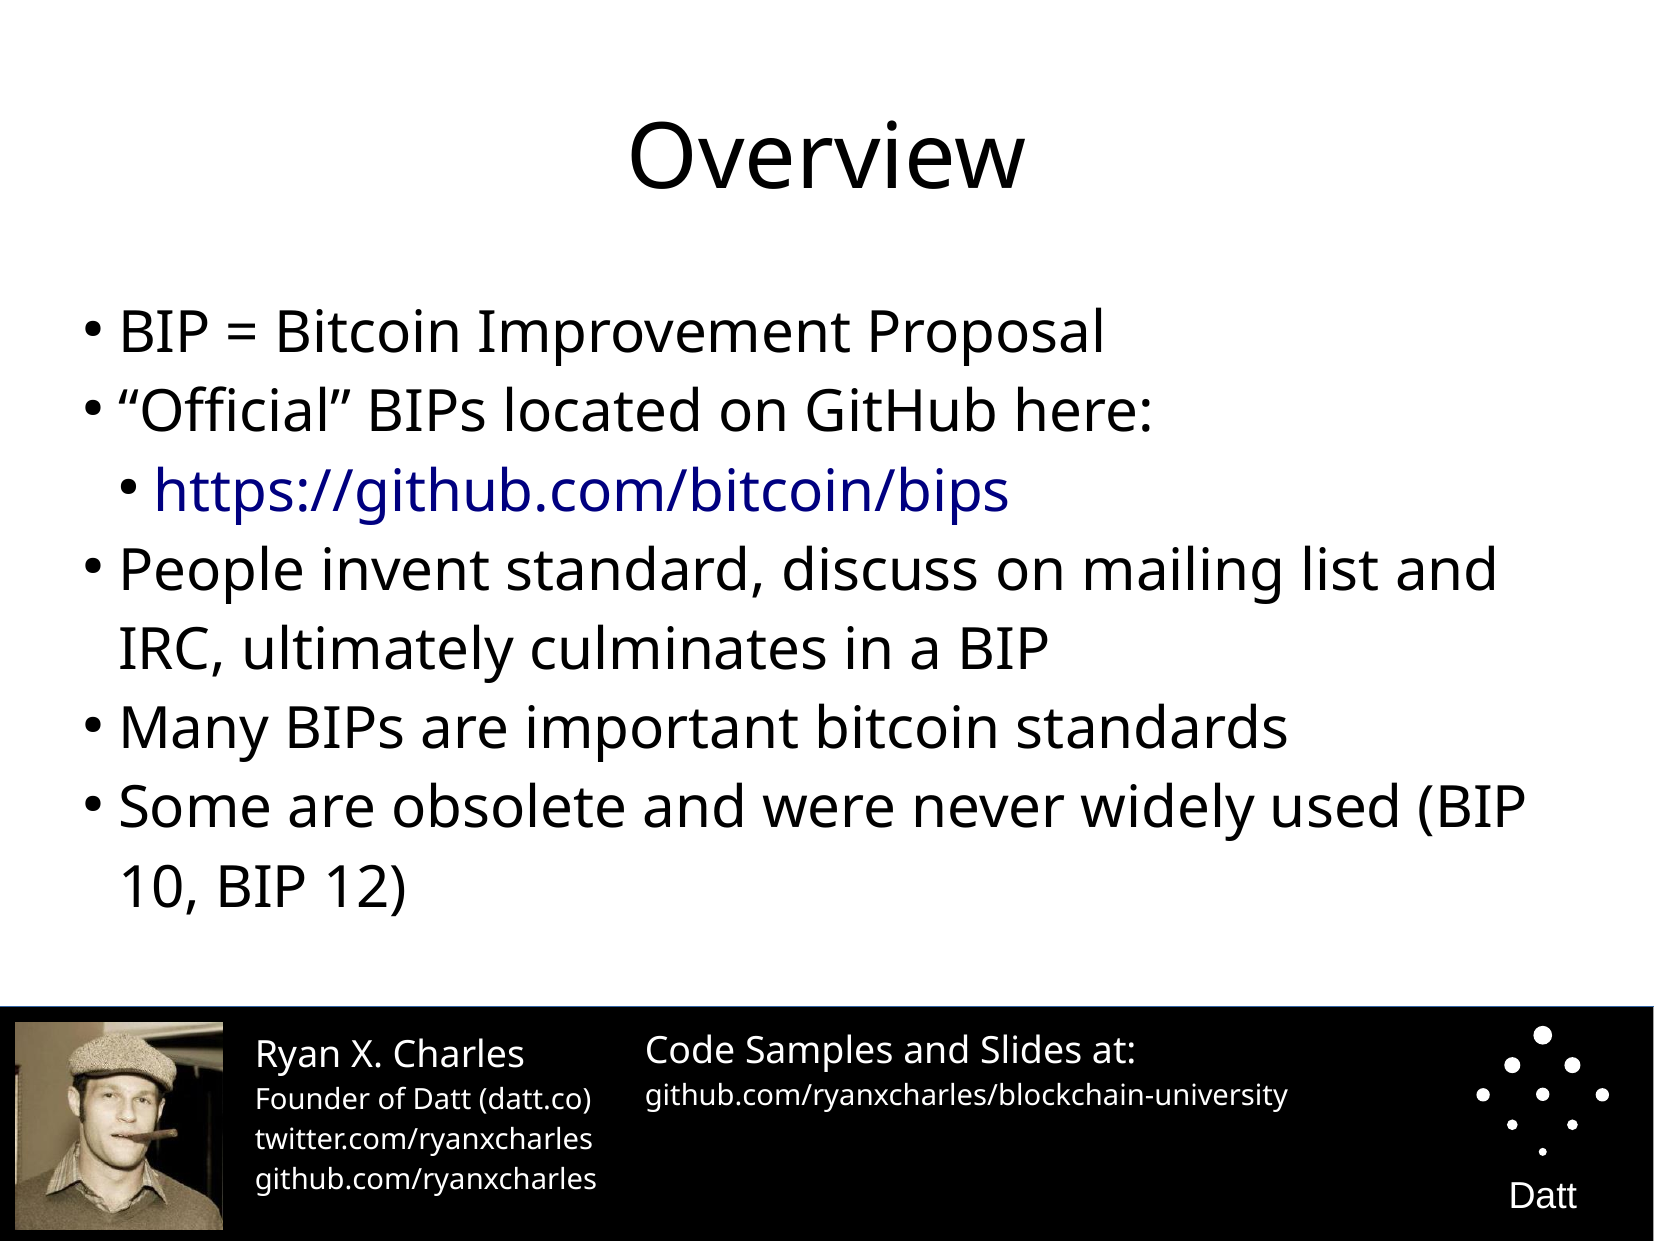

Overview
# BIP = Bitcoin Improvement Proposal
“Official” BIPs located on GitHub here:
https://github.com/bitcoin/bips
People invent standard, discuss on mailing list and IRC, ultimately culminates in a BIP
Many BIPs are important bitcoin standards
Some are obsolete and were never widely used (BIP 10, BIP 12)
Code Samples and Slides at:
github.com/ryanxcharles/blockchain-university
Ryan X. Charles
Founder of Datt (datt.co)
twitter.com/ryanxcharles
github.com/ryanxcharles
Datt